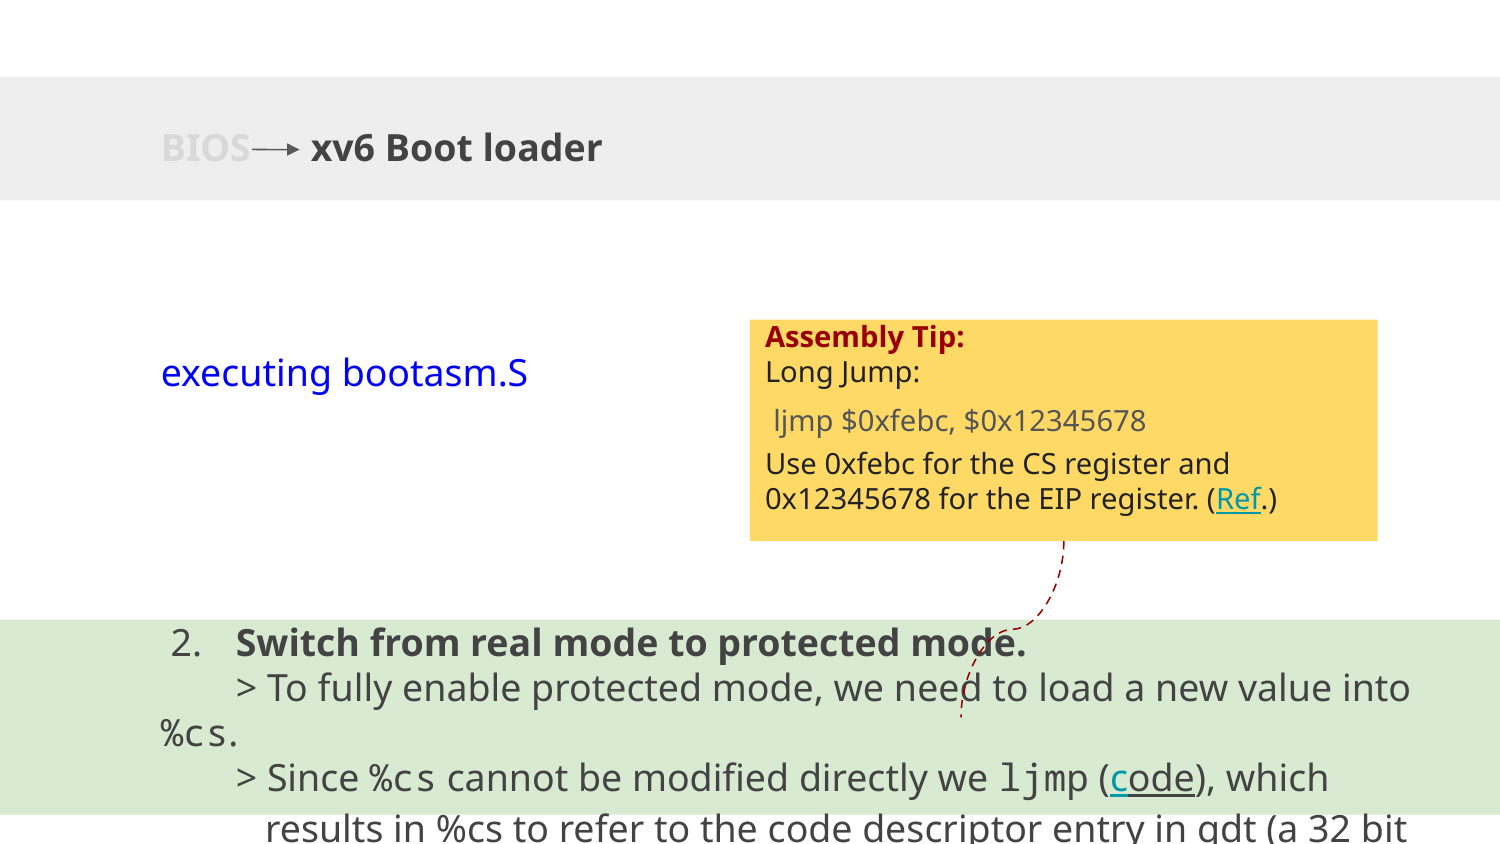

BIOS	xv6 Boot loader
2 source source file
executing bootasm.S
m.
 2. 	Switch from real mode to protected mode.
> To fully enable protected mode, we need to load a new value into %cs.
> Since %cs cannot be modified directly we ljmp (code), which
 results in %cs to refer to the code descriptor entry in gdt (a 32 bit code seg.)
Assembly Tip:
Long Jump:
ljmp $0xfebc, $0x12345678
Use 0xfebc for the CS register and 0x12345678 for the EIP register. (Ref.)